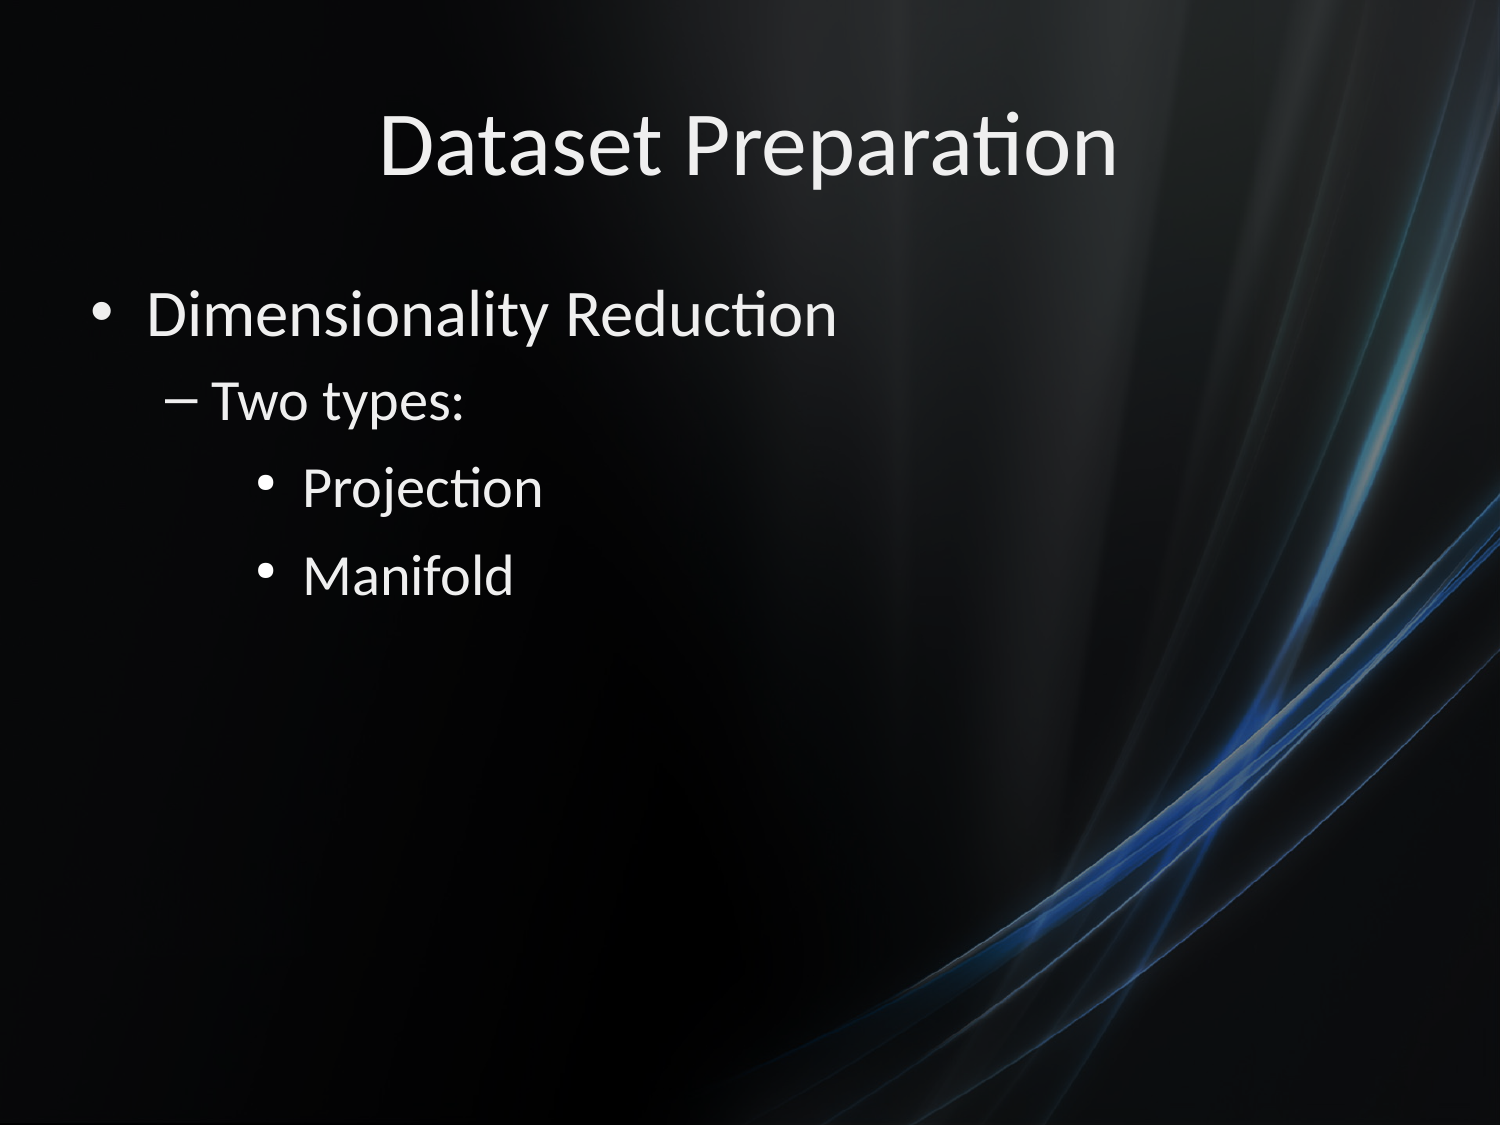

# Dataset Preparation
Dimensionality Reduction
Two types:
Projection
Manifold